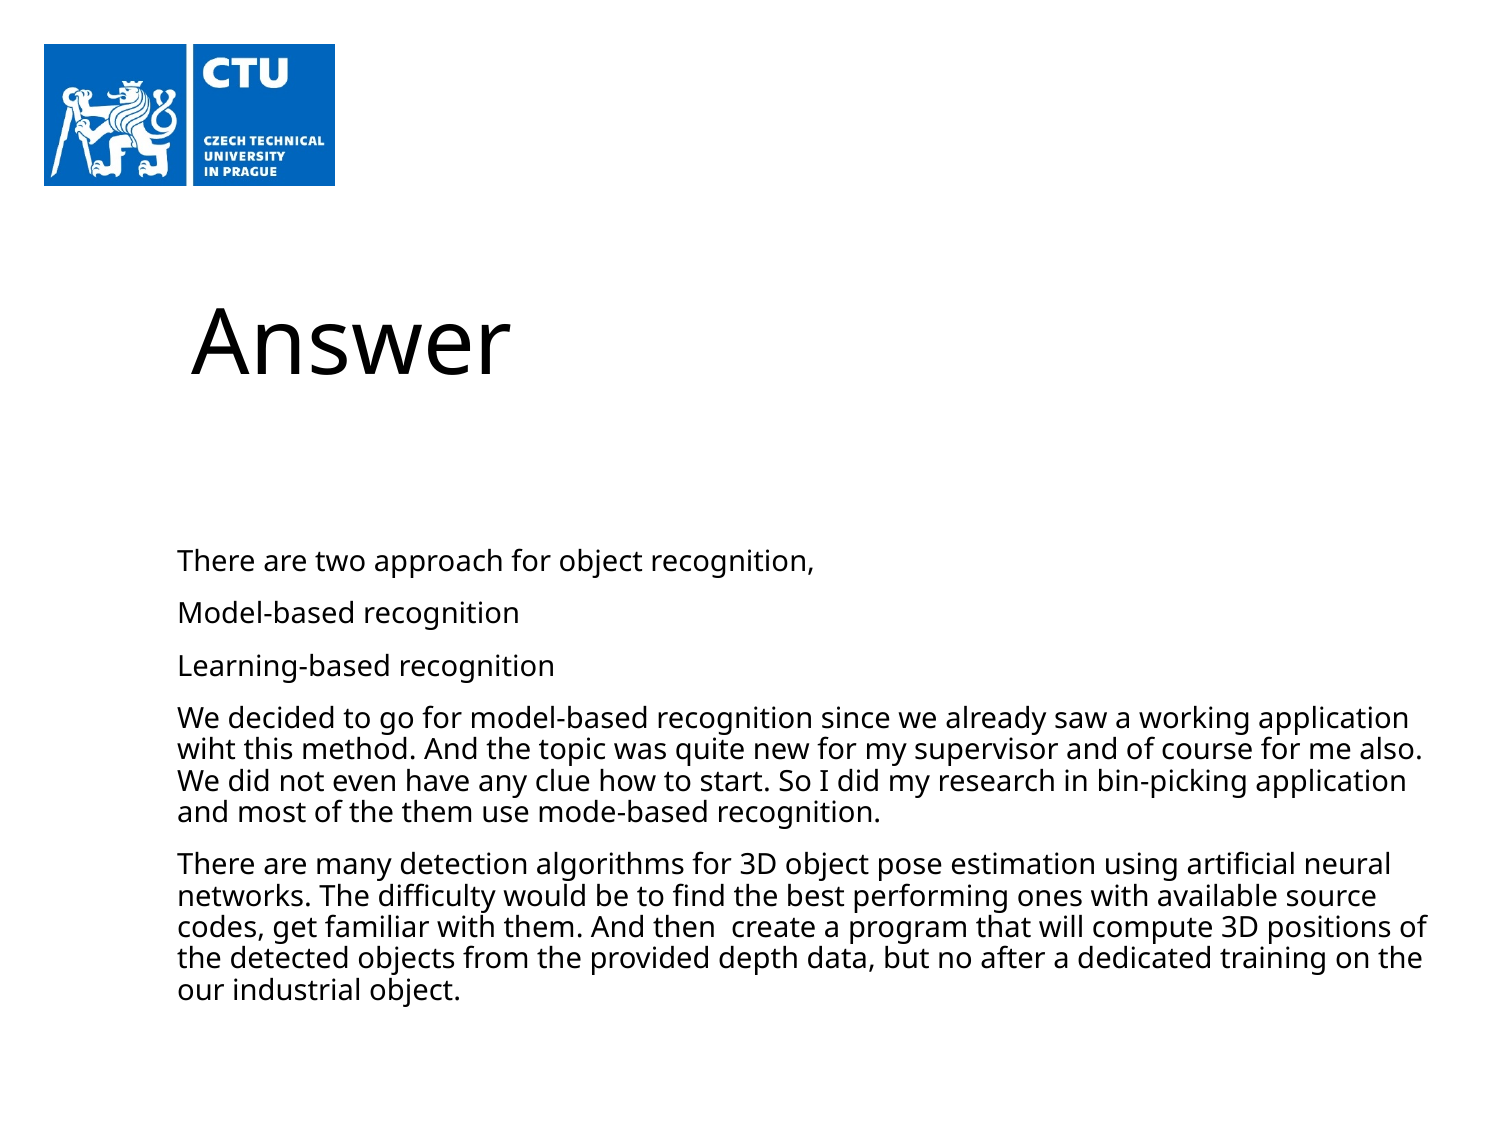

# Answer
There are two approach for object recognition,
Model-based recognition
Learning-based recognition
We decided to go for model-based recognition since we already saw a working application wiht this method. And the topic was quite new for my supervisor and of course for me also. We did not even have any clue how to start. So I did my research in bin-picking application and most of the them use mode-based recognition.
There are many detection algorithms for 3D object pose estimation using artificial neural networks. The difficulty would be to find the best performing ones with available source codes, get familiar with them. And then create a program that will compute 3D positions of the detected objects from the provided depth data, but no after a dedicated training on the our industrial object.